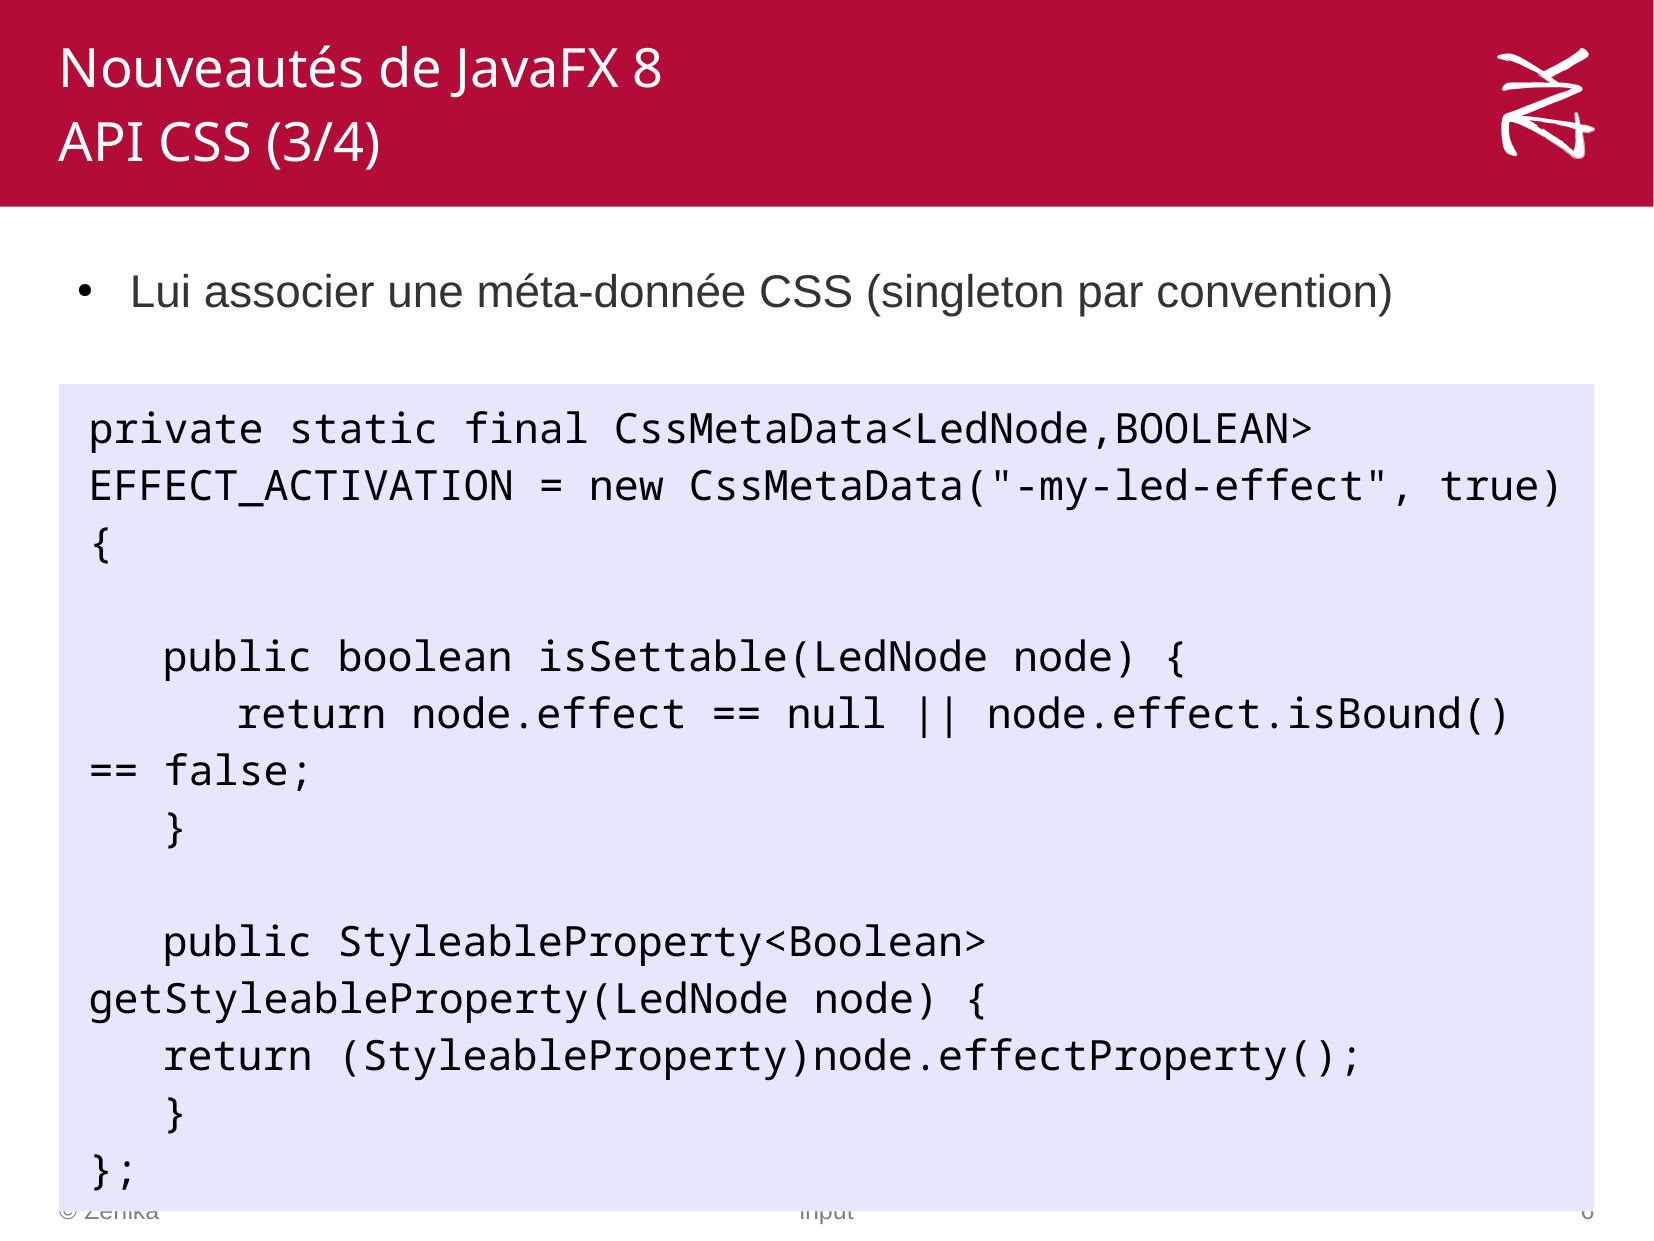

# Nouveautés de JavaFX 8 API CSS (3/4)
Lui associer une méta-donnée CSS (singleton par convention)
private static final CssMetaData<LedNode,BOOLEAN> EFFECT_ACTIVATION = new CssMetaData("-my-led-effect", true) {
	public boolean isSettable(LedNode node) {
		return node.effect == null || node.effect.isBound() == false;
	}
	public StyleableProperty<Boolean> getStyleableProperty(LedNode node) {
	return (StyleableProperty)node.effectProperty();
	}
};